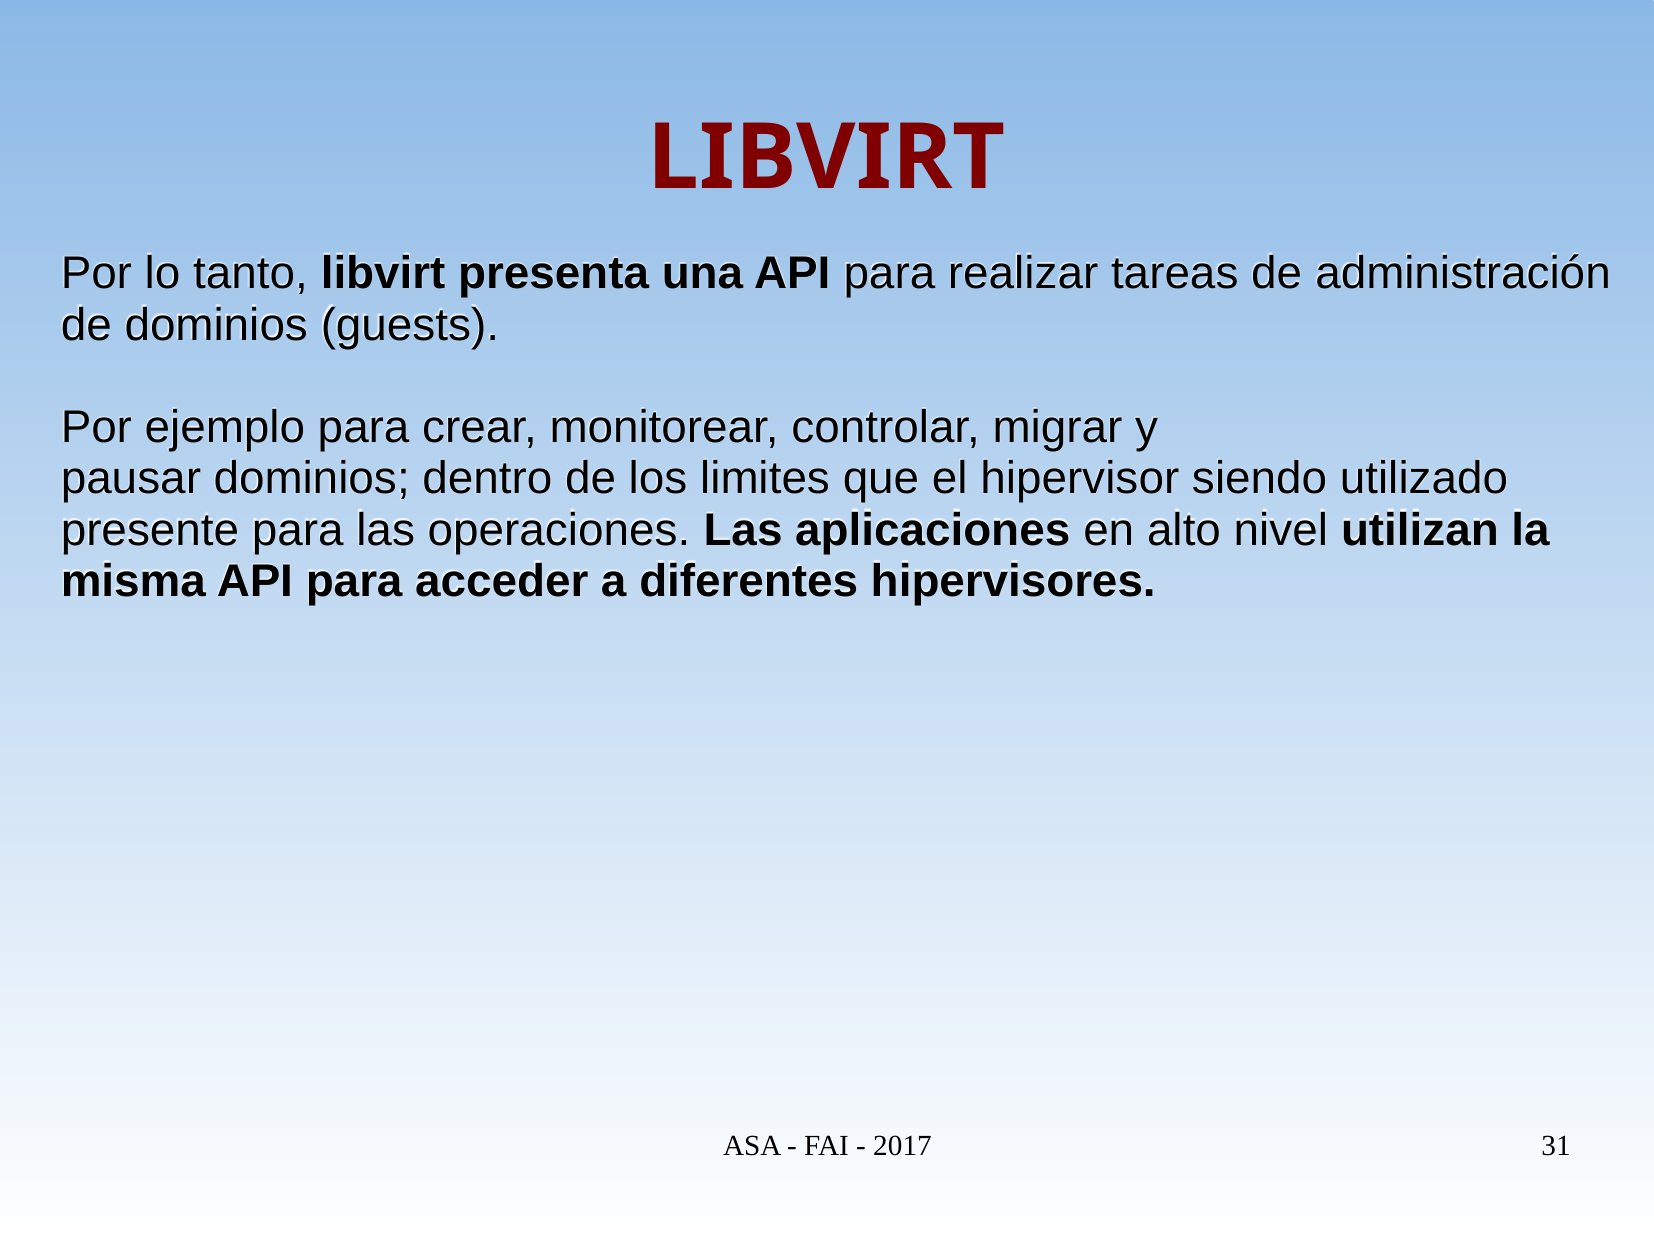

# LIBVIRT
Por lo tanto, libvirt presenta una API para realizar tareas de administración
de dominios (guests).
Por ejemplo para crear, monitorear, controlar, migrar y
pausar dominios; dentro de los limites que el hipervisor siendo utilizado
presente para las operaciones. Las aplicaciones en alto nivel utilizan la
misma API para acceder a diferentes hipervisores.
ASA - FAI - 2017
31